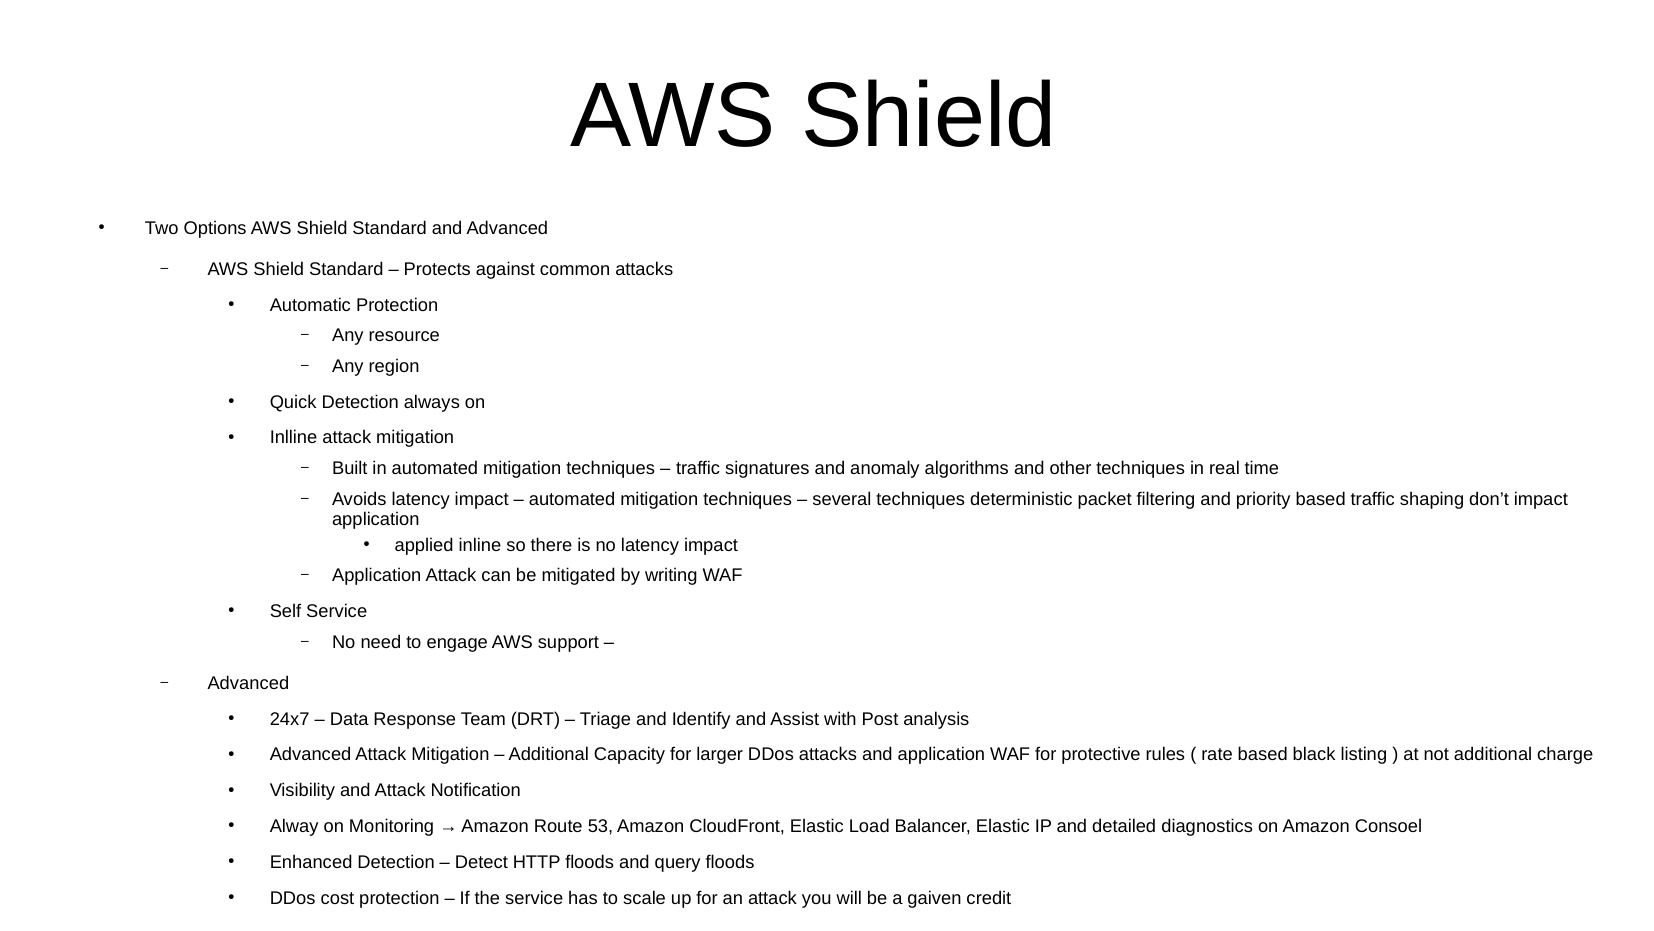

# AWS Shield
Two Options AWS Shield Standard and Advanced
AWS Shield Standard – Protects against common attacks
Automatic Protection
Any resource
Any region
Quick Detection always on
Inlline attack mitigation
Built in automated mitigation techniques – traffic signatures and anomaly algorithms and other techniques in real time
Avoids latency impact – automated mitigation techniques – several techniques deterministic packet filtering and priority based traffic shaping don’t impact application
applied inline so there is no latency impact
Application Attack can be mitigated by writing WAF
Self Service
No need to engage AWS support –
Advanced
24x7 – Data Response Team (DRT) – Triage and Identify and Assist with Post analysis
Advanced Attack Mitigation – Additional Capacity for larger DDos attacks and application WAF for protective rules ( rate based black listing ) at not additional charge
Visibility and Attack Notification
Alway on Monitoring → Amazon Route 53, Amazon CloudFront, Elastic Load Balancer, Elastic IP and detailed diagnostics on Amazon Consoel
Enhanced Detection – Detect HTTP floods and query floods
DDos cost protection – If the service has to scale up for an attack you will be a gaiven credit